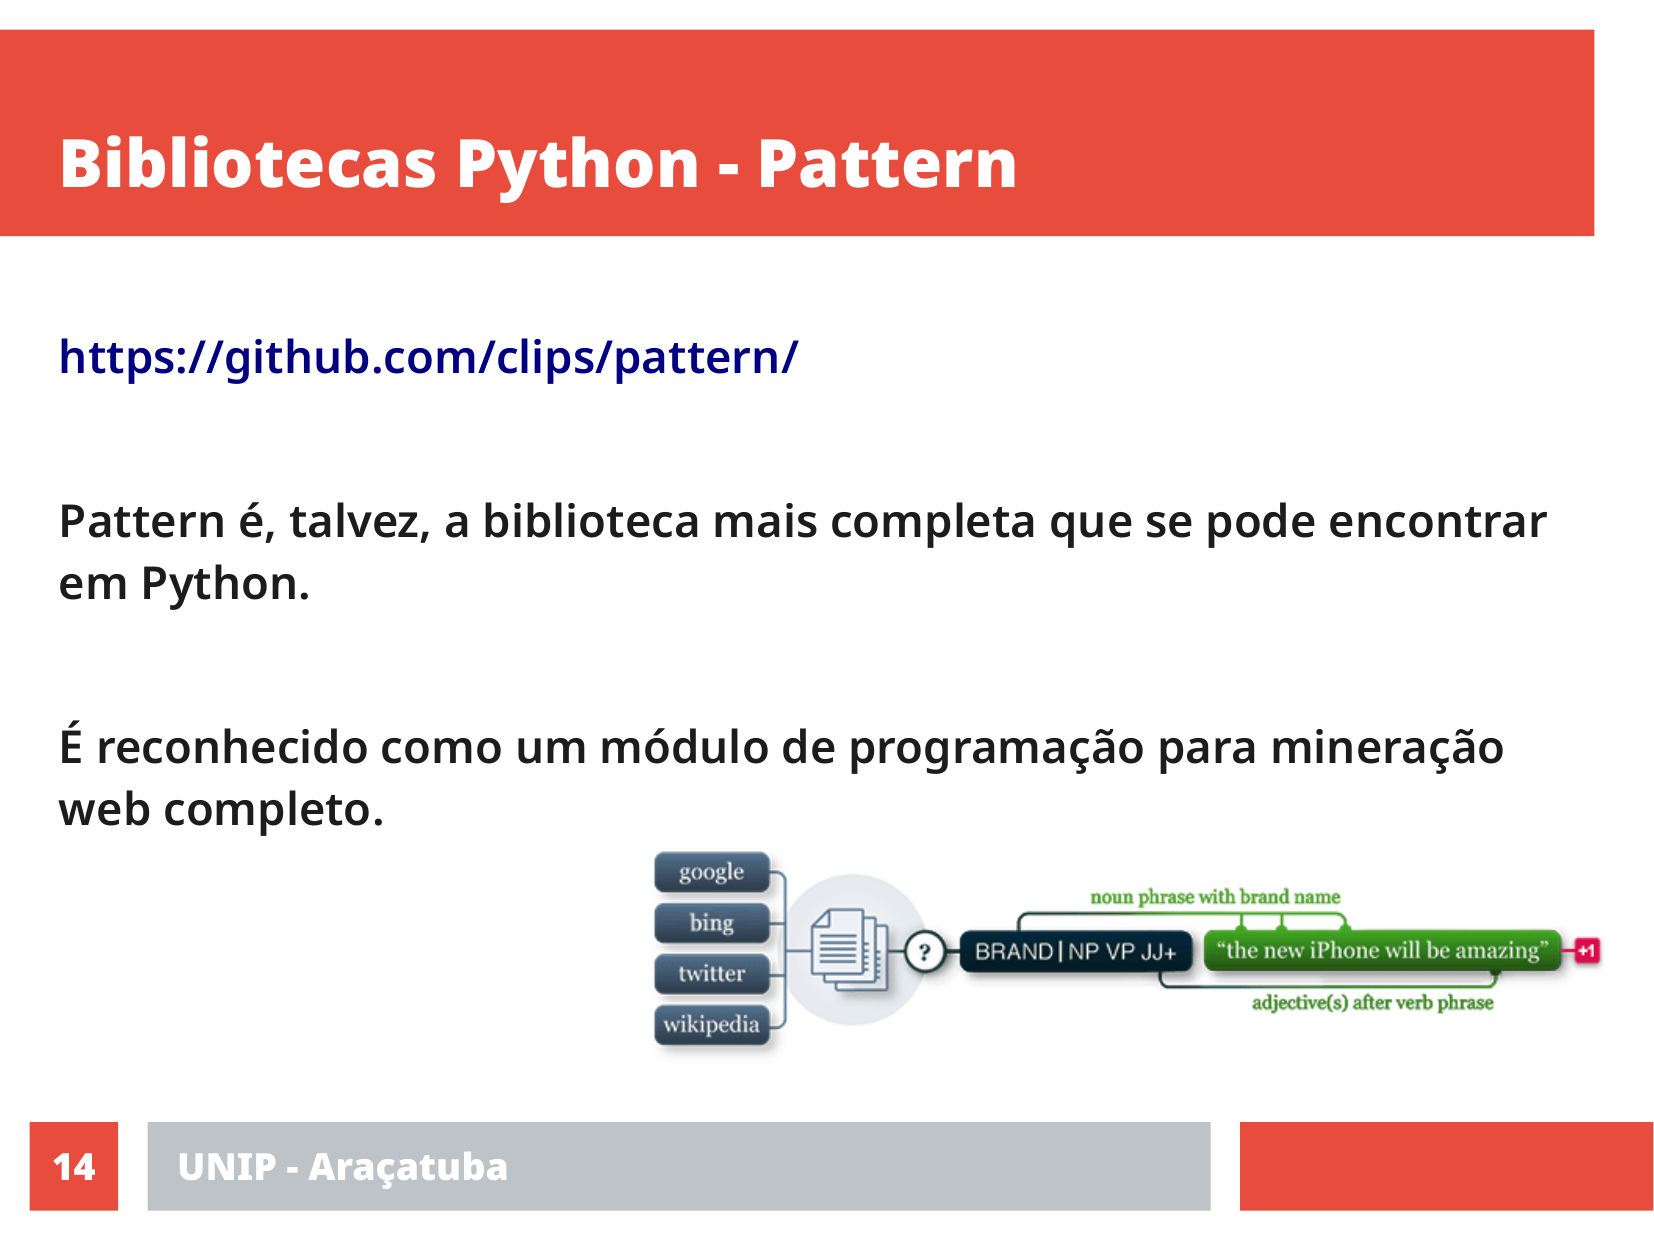

# Bibliotecas Python - Pattern
https://github.com/clips/pattern/
Pattern é, talvez, a biblioteca mais completa que se pode encontrar em Python.
É reconhecido como um módulo de programação para mineração web completo.
14
UNIP - Araçatuba